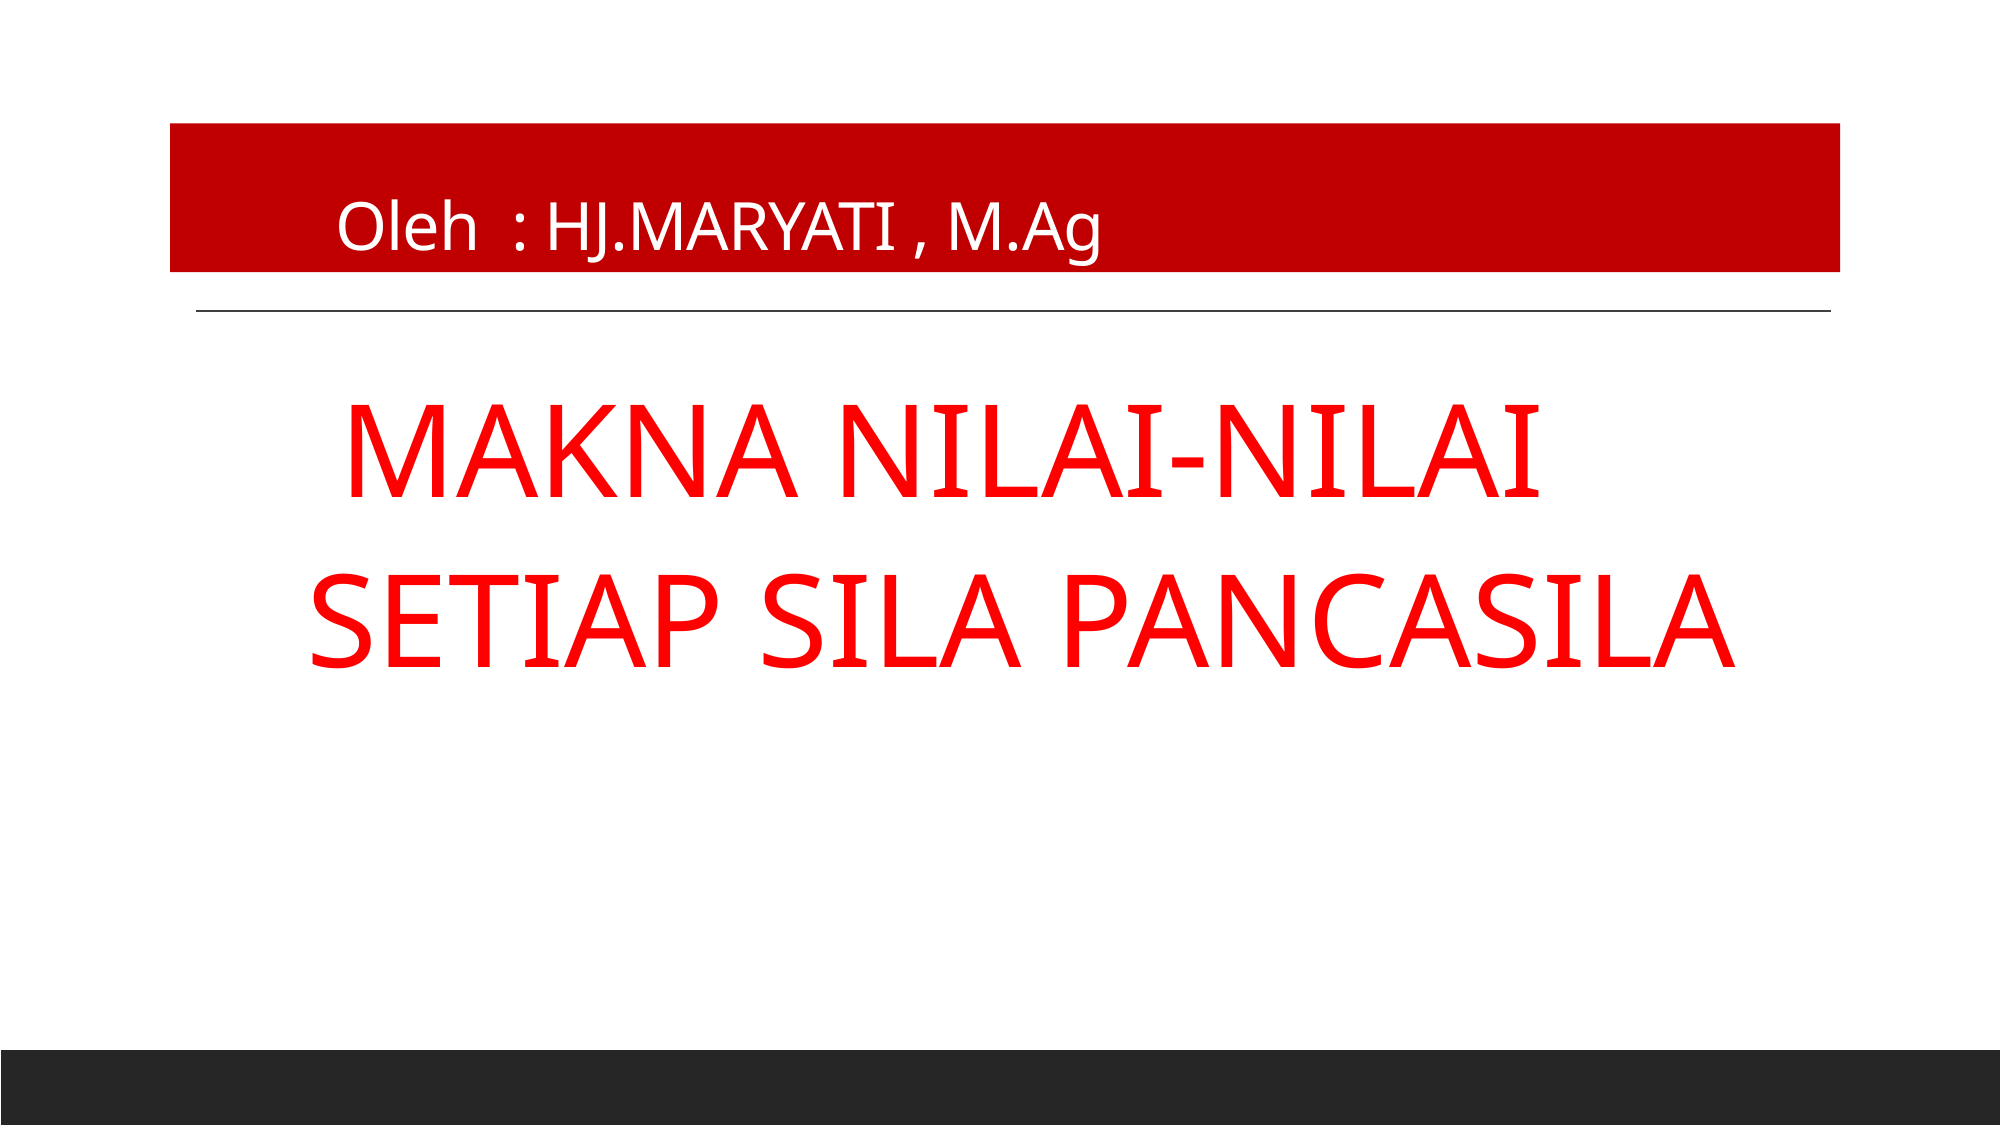

# Oleh : HJ.MARYATI , M.Ag
 MAKNA NILAI-NILAI SETIAP SILA PANCASILA